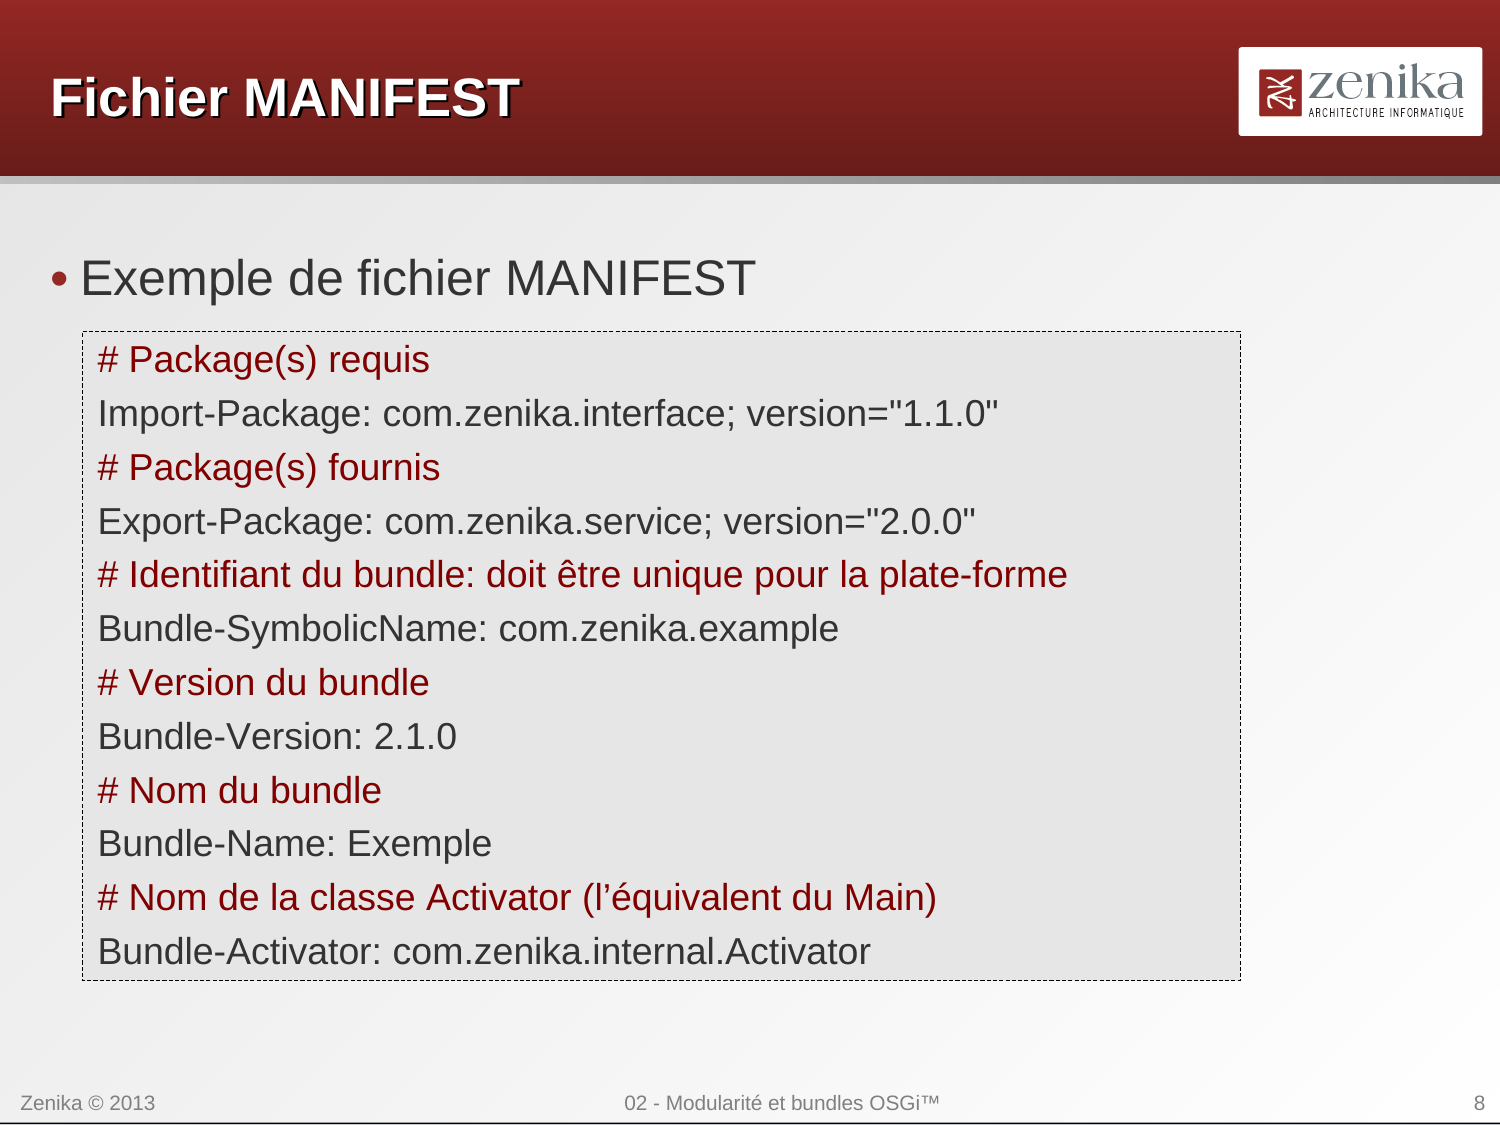

# Fichier MANIFEST
Exemple de fichier MANIFEST
# Package(s) requis
Import-Package: com.zenika.interface; version="1.1.0"
# Package(s) fournis
Export-Package: com.zenika.service; version="2.0.0"
# Identifiant du bundle: doit être unique pour la plate-forme
Bundle-SymbolicName: com.zenika.example
# Version du bundle
Bundle-Version: 2.1.0
# Nom du bundle
Bundle-Name: Exemple
# Nom de la classe Activator (l’équivalent du Main)
Bundle-Activator: com.zenika.internal.Activator